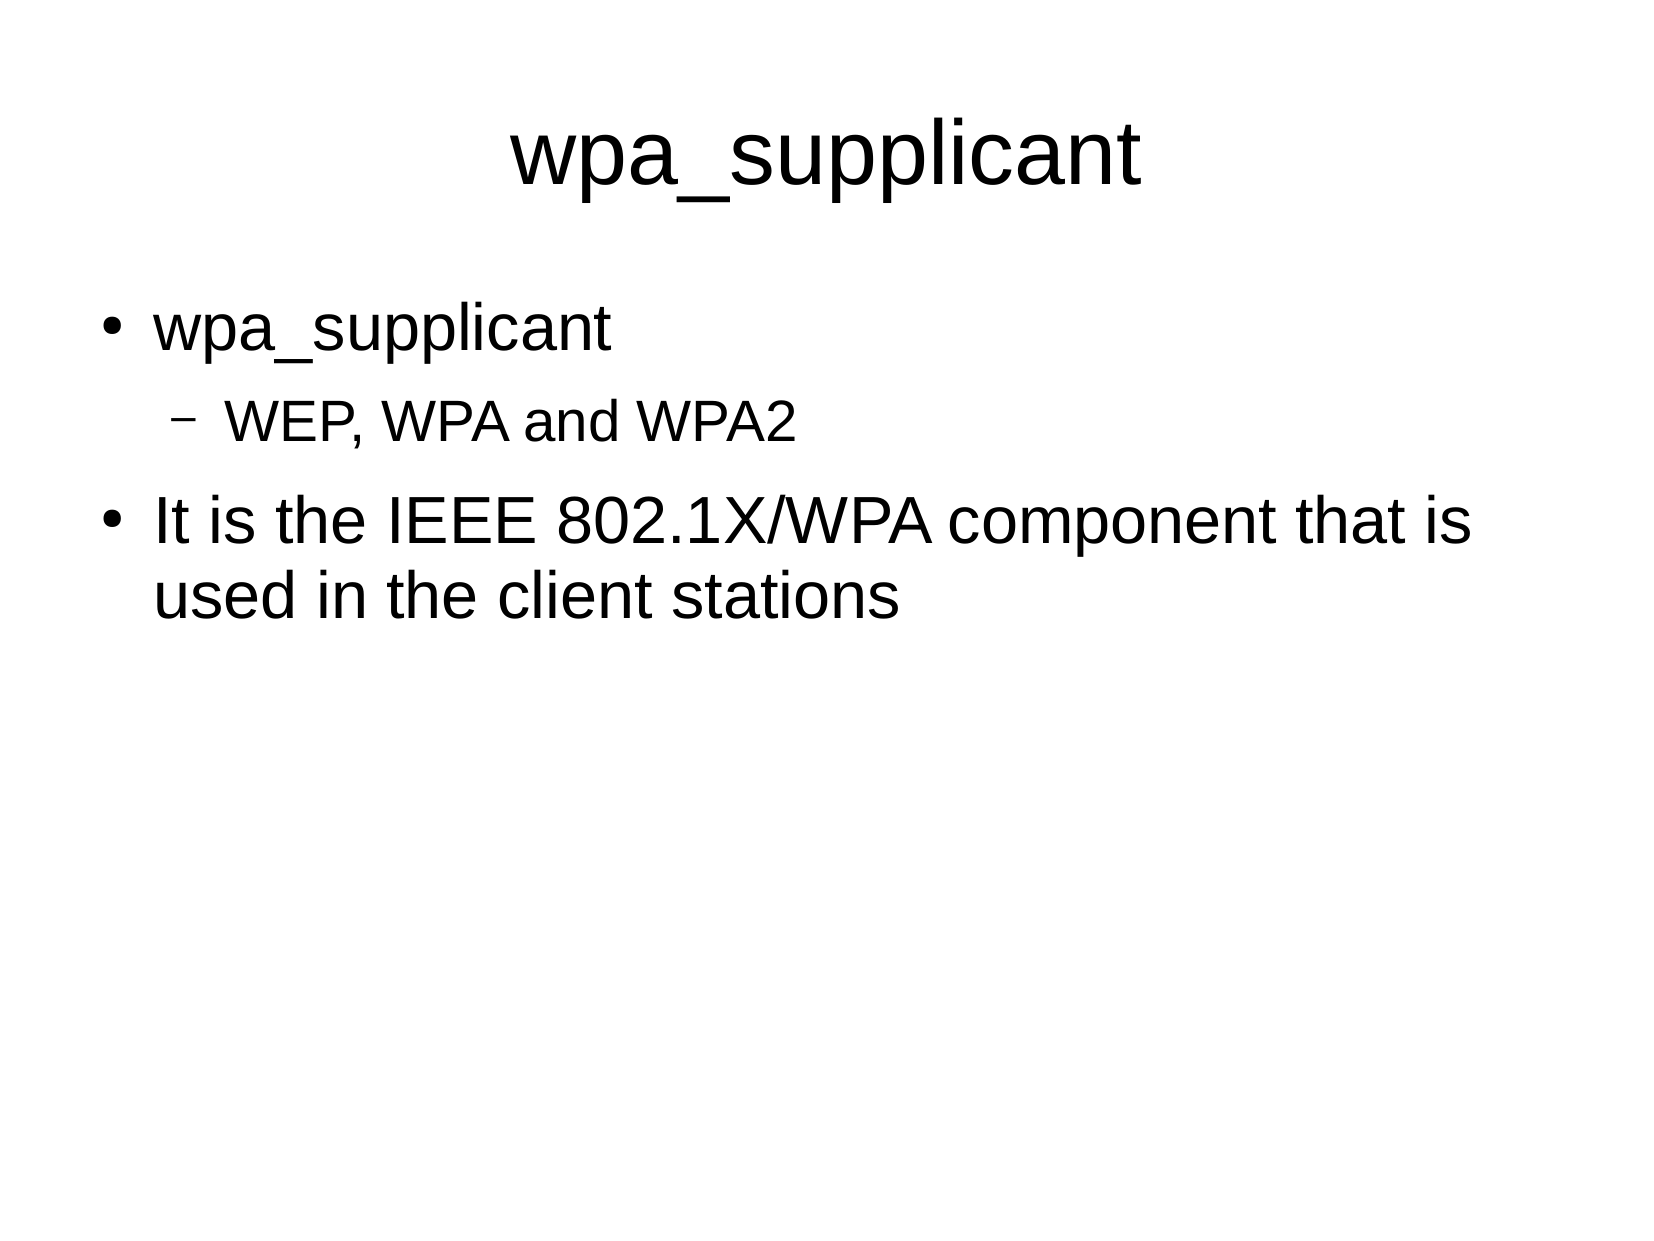

# wpa_supplicant
wpa_supplicant
WEP, WPA and WPA2
It is the IEEE 802.1X/WPA component that is used in the client stations